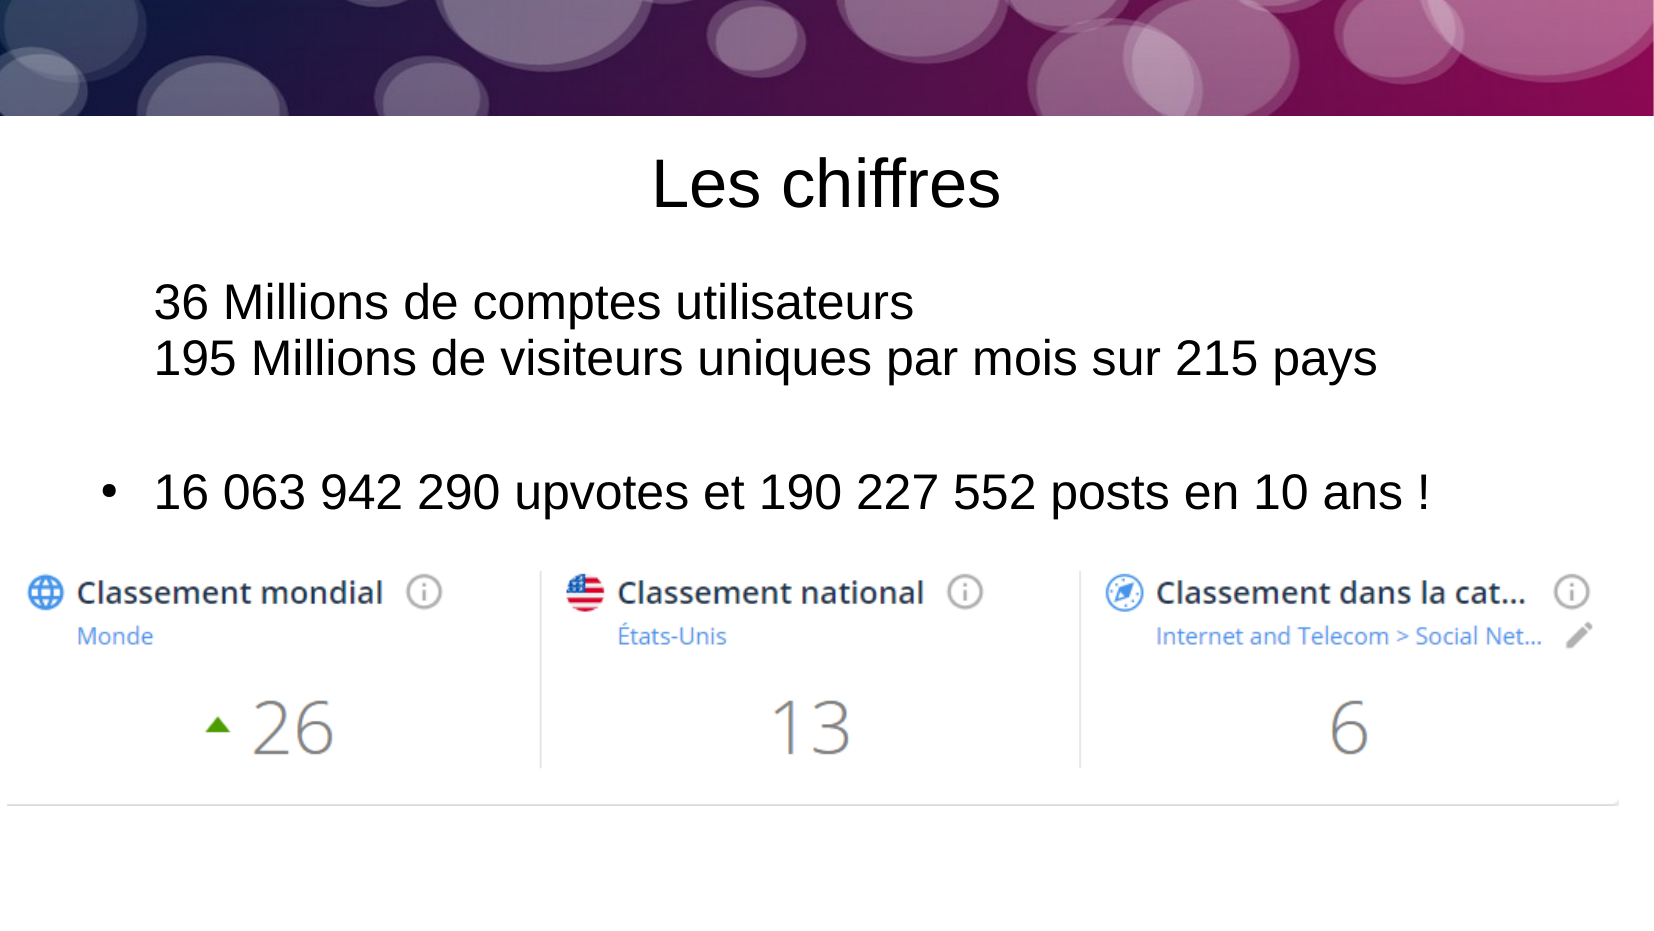

# Les chiffres
36 Millions de comptes utilisateurs
195 Millions de visiteurs uniques par mois sur 215 pays
16 063 942 290 upvotes et 190 227 552 posts en 10 ans !